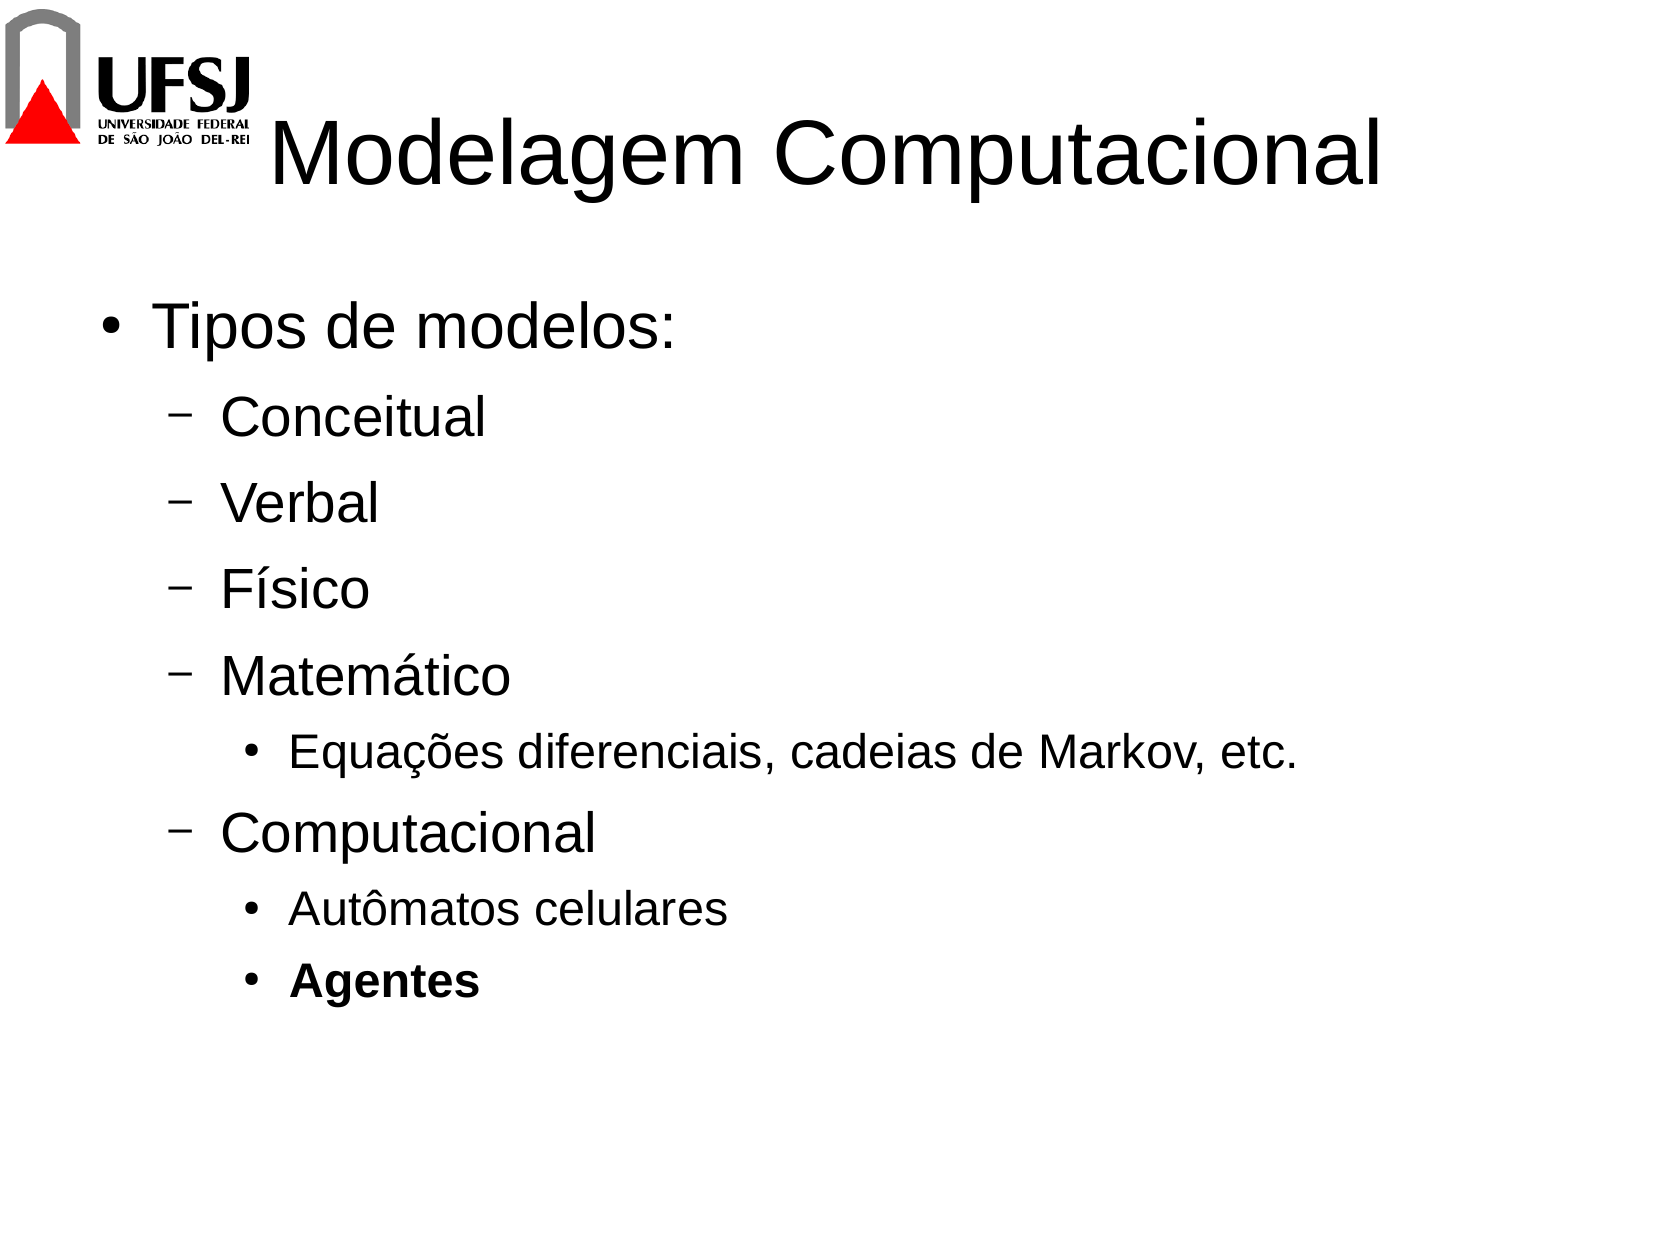

# Modelagem Computacional
Tipos de modelos:
Conceitual
Verbal
Físico
Matemático
Equações diferenciais, cadeias de Markov, etc.
Computacional
Autômatos celulares
Agentes